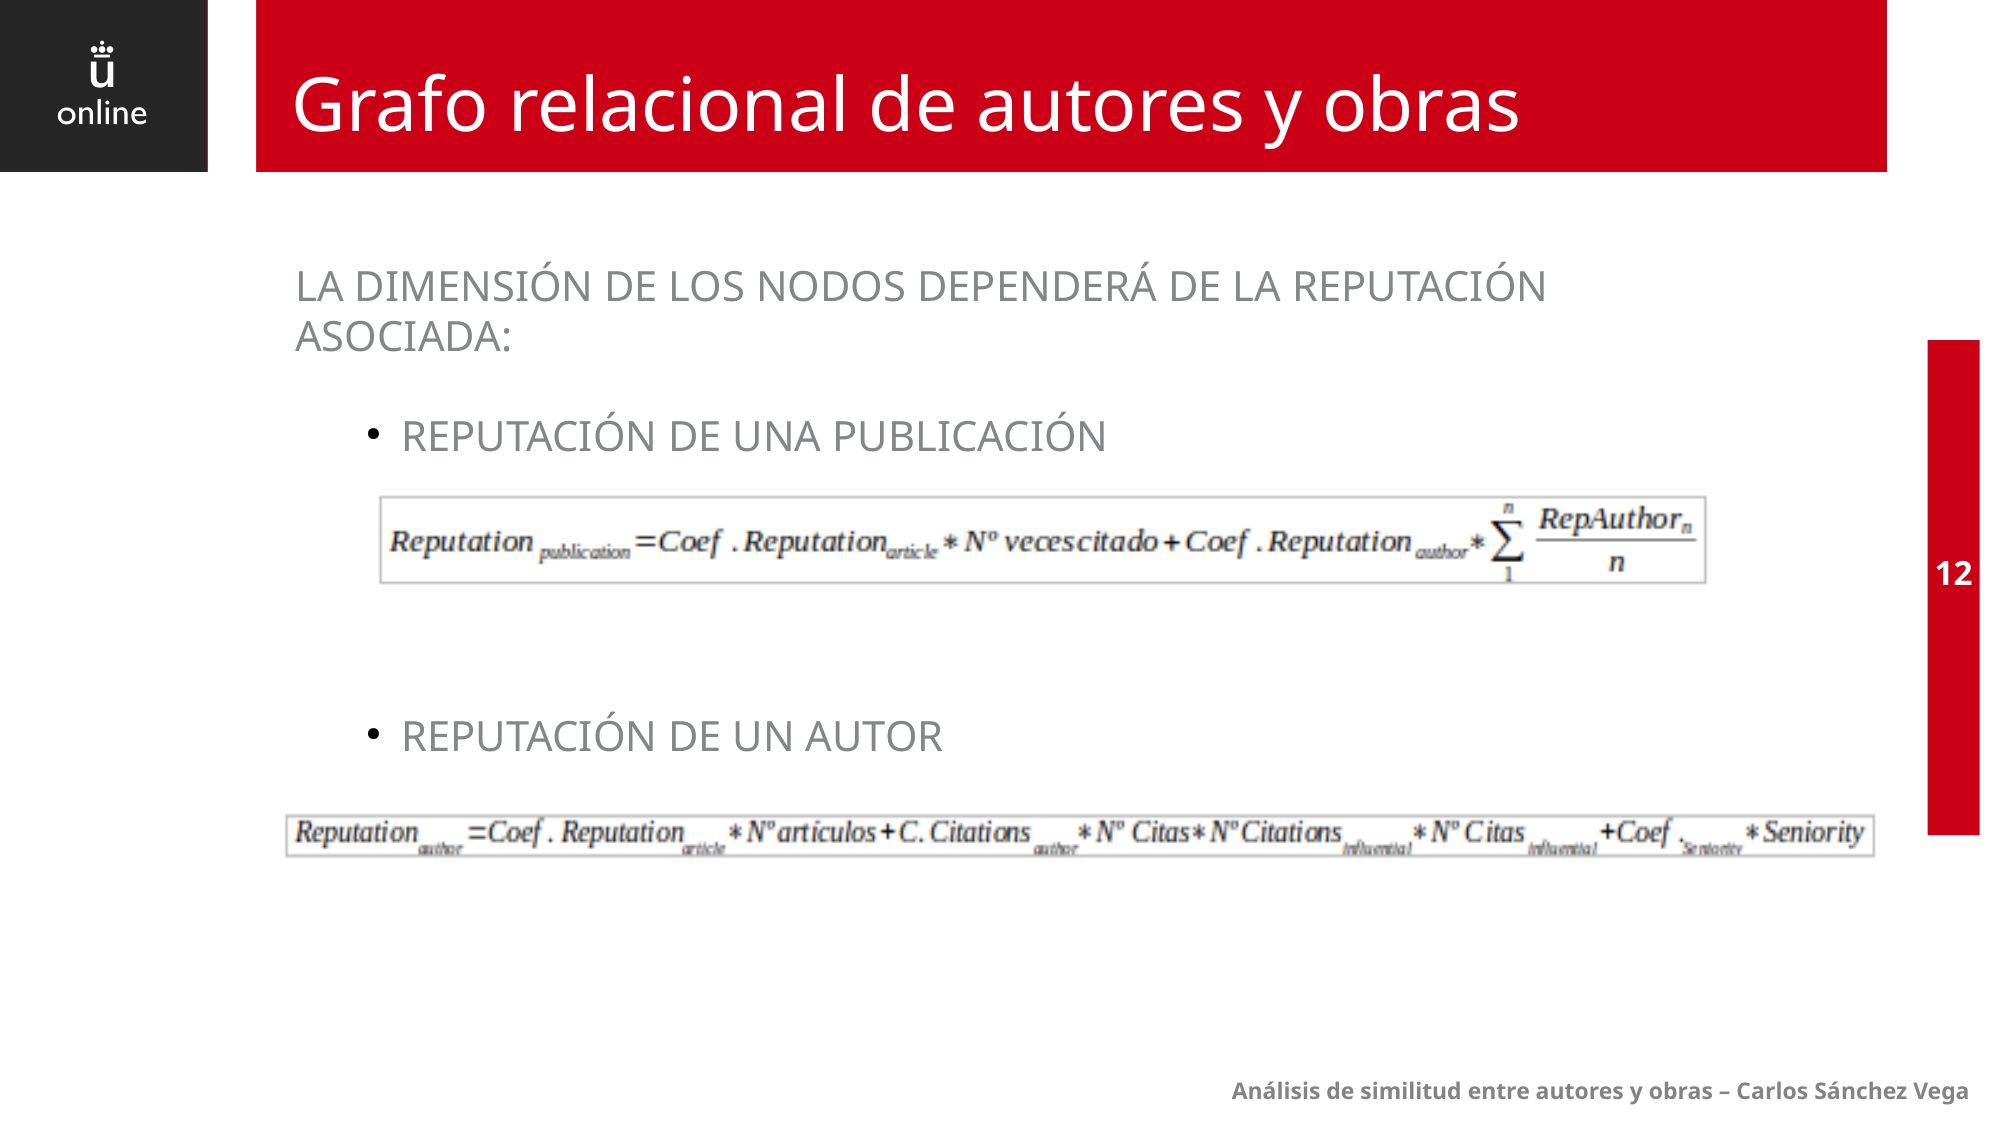

# Grafo relacional de autores y obras
LA DIMENSIÓN DE LOS NODOS DEPENDERá DE LA REPUTACIÓN ASOCIADA:
REPUTACIÓN DE UNA PUBLICACIÓN
REPUTACiÓN DE UN AUTOR
Análisis de similitud entre autores y obras – Carlos Sánchez Vega